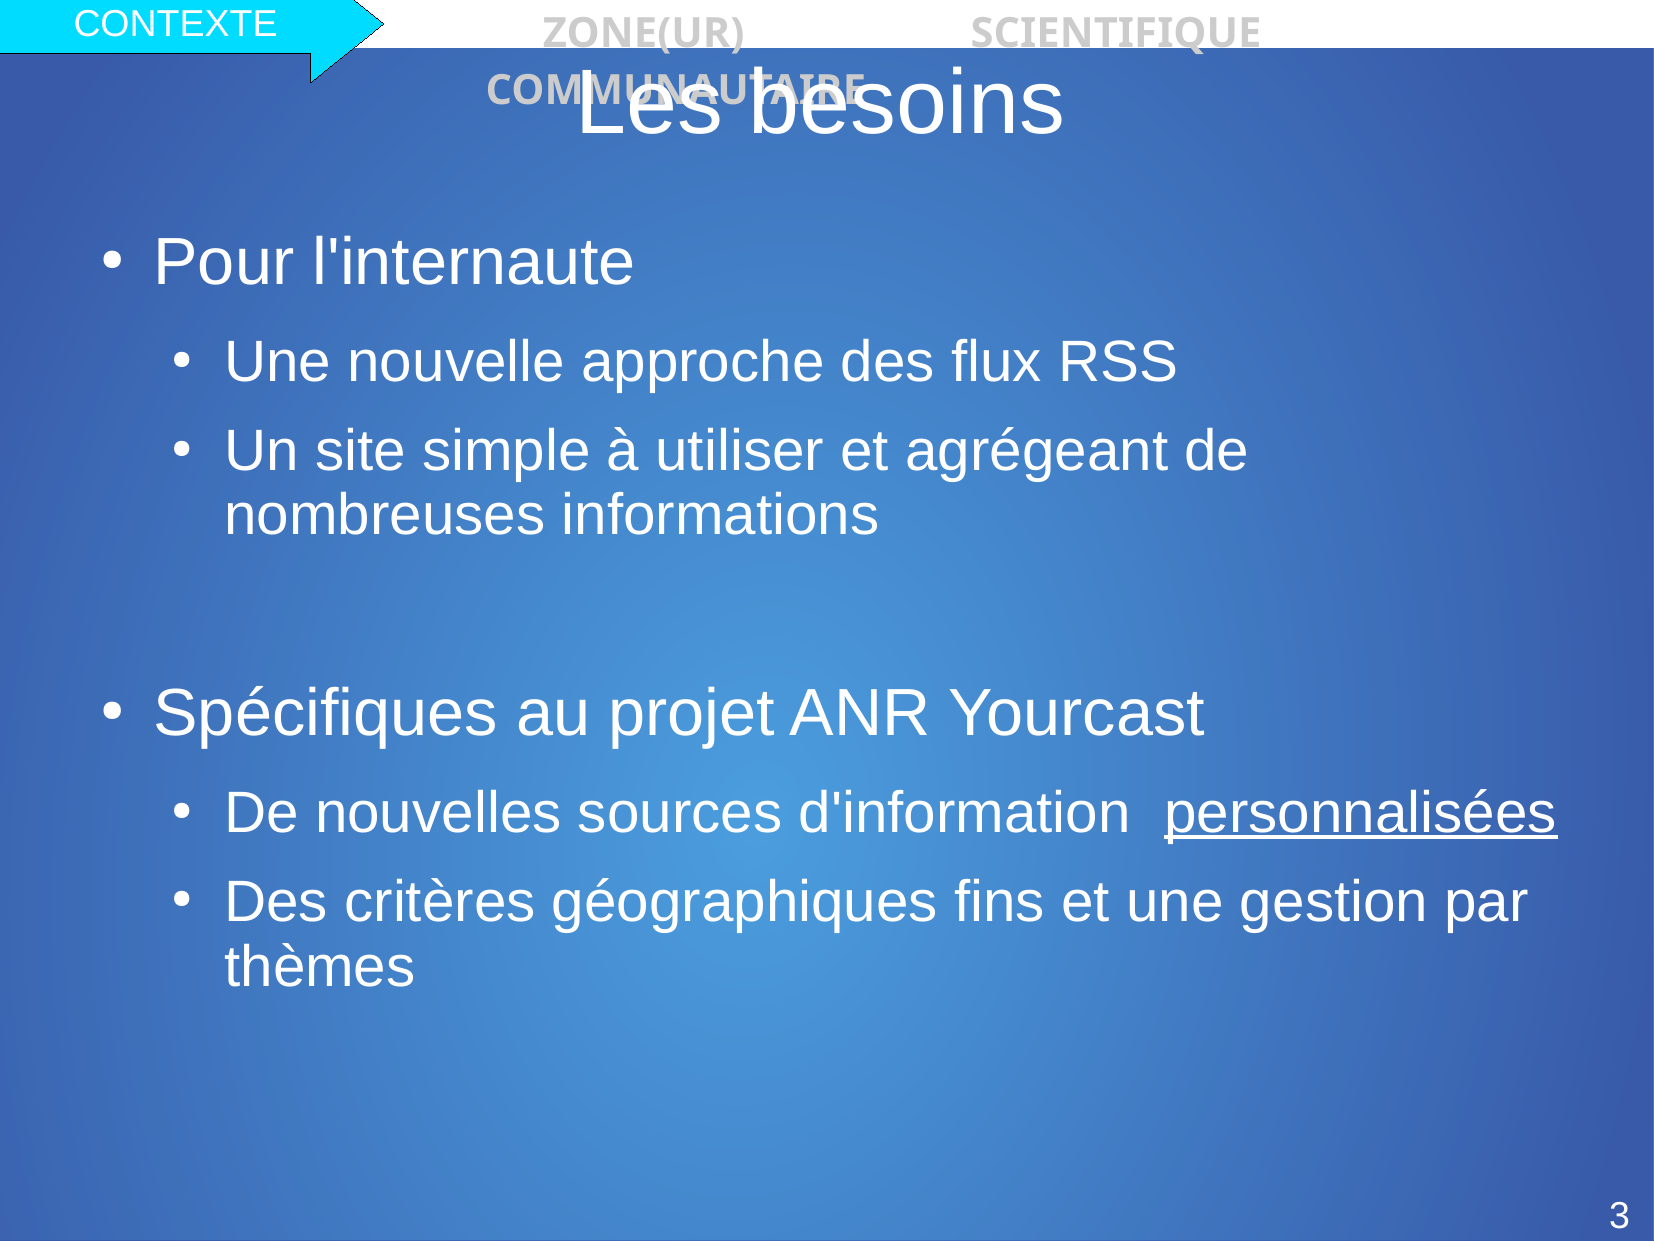

CONTEXTE
# Les besoins
Pour l'internaute
Une nouvelle approche des flux RSS
Un site simple à utiliser et agrégeant de nombreuses informations
Spécifiques au projet ANR Yourcast
De nouvelles sources d'information personnalisées
Des critères géographiques fins et une gestion par thèmes